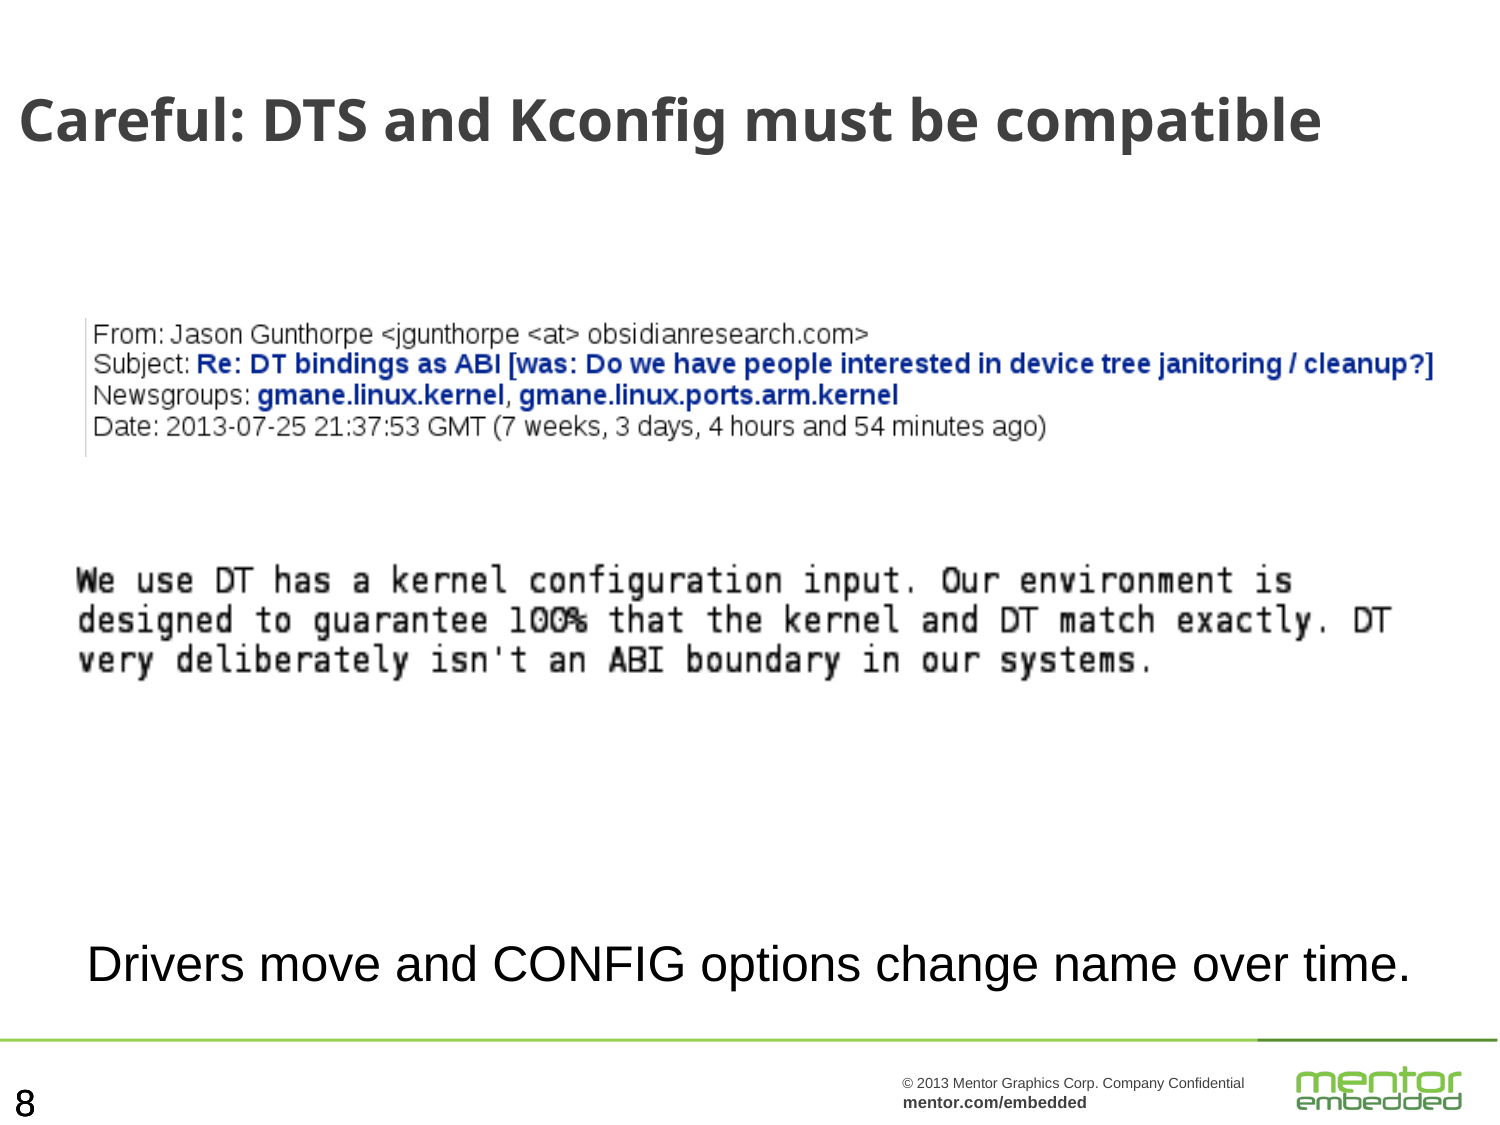

# Careful: DTS and Kconfig must be compatible
Drivers move and CONFIG options change name over time.